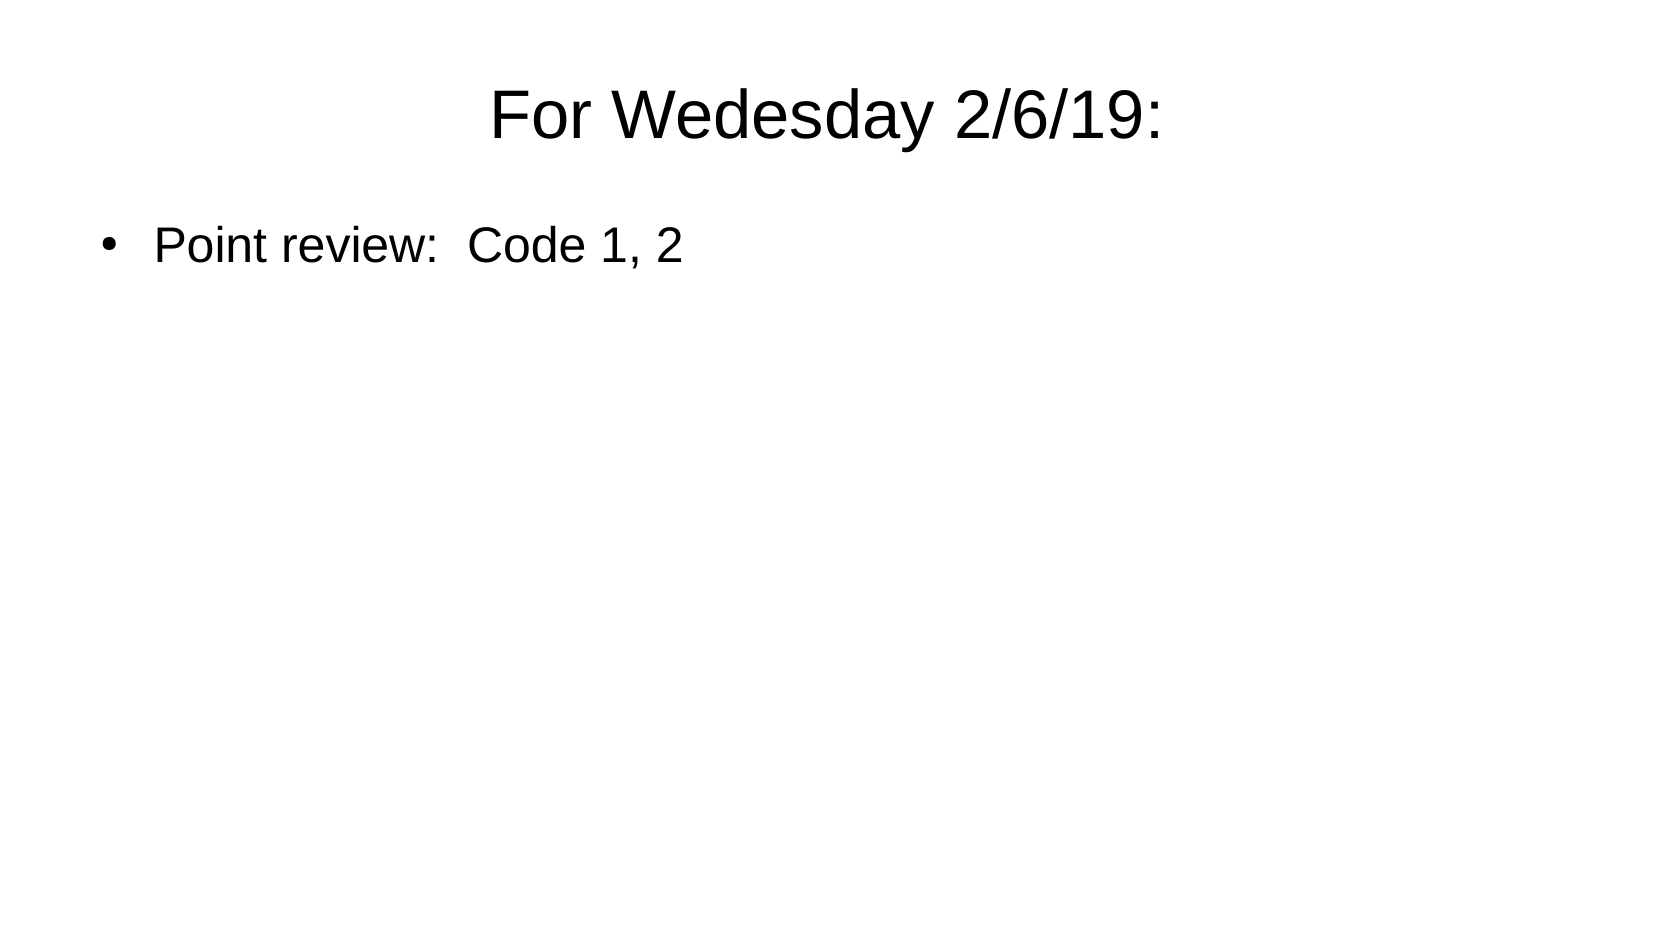

# For Wedesday 2/6/19:
Point review: Code 1, 2